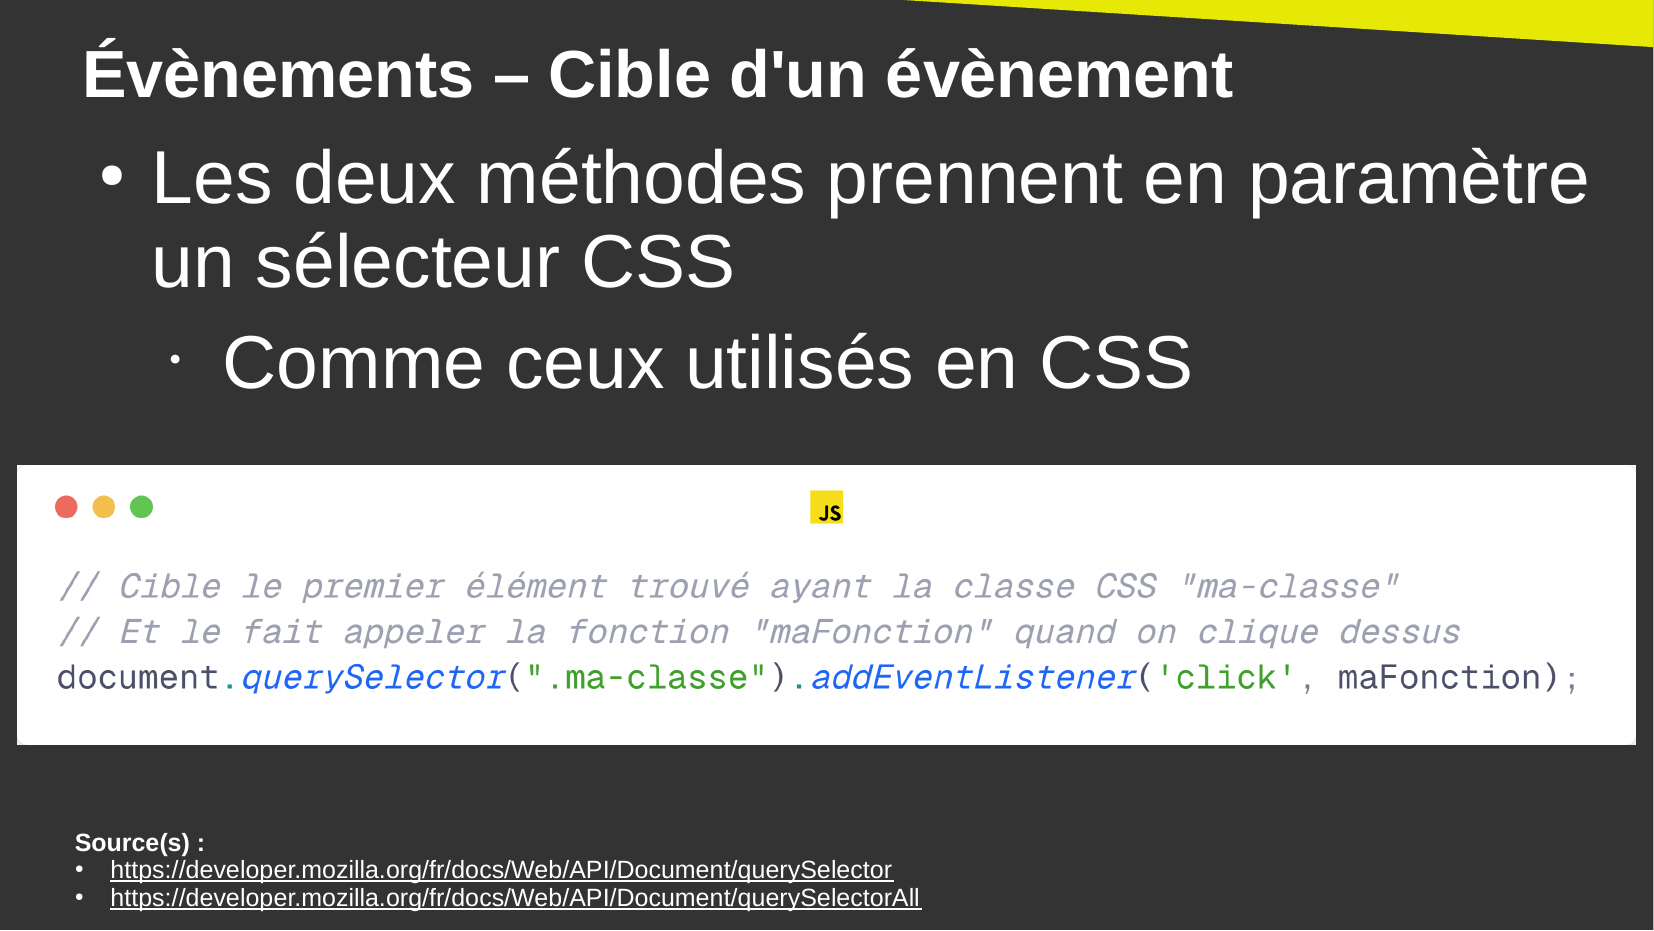

# Évènements – Cible d'un évènement
Les deux méthodes prennent en paramètre un sélecteur CSS
Comme ceux utilisés en CSS
Source(s) :
https://developer.mozilla.org/fr/docs/Web/API/Document/querySelector
https://developer.mozilla.org/fr/docs/Web/API/Document/querySelectorAll